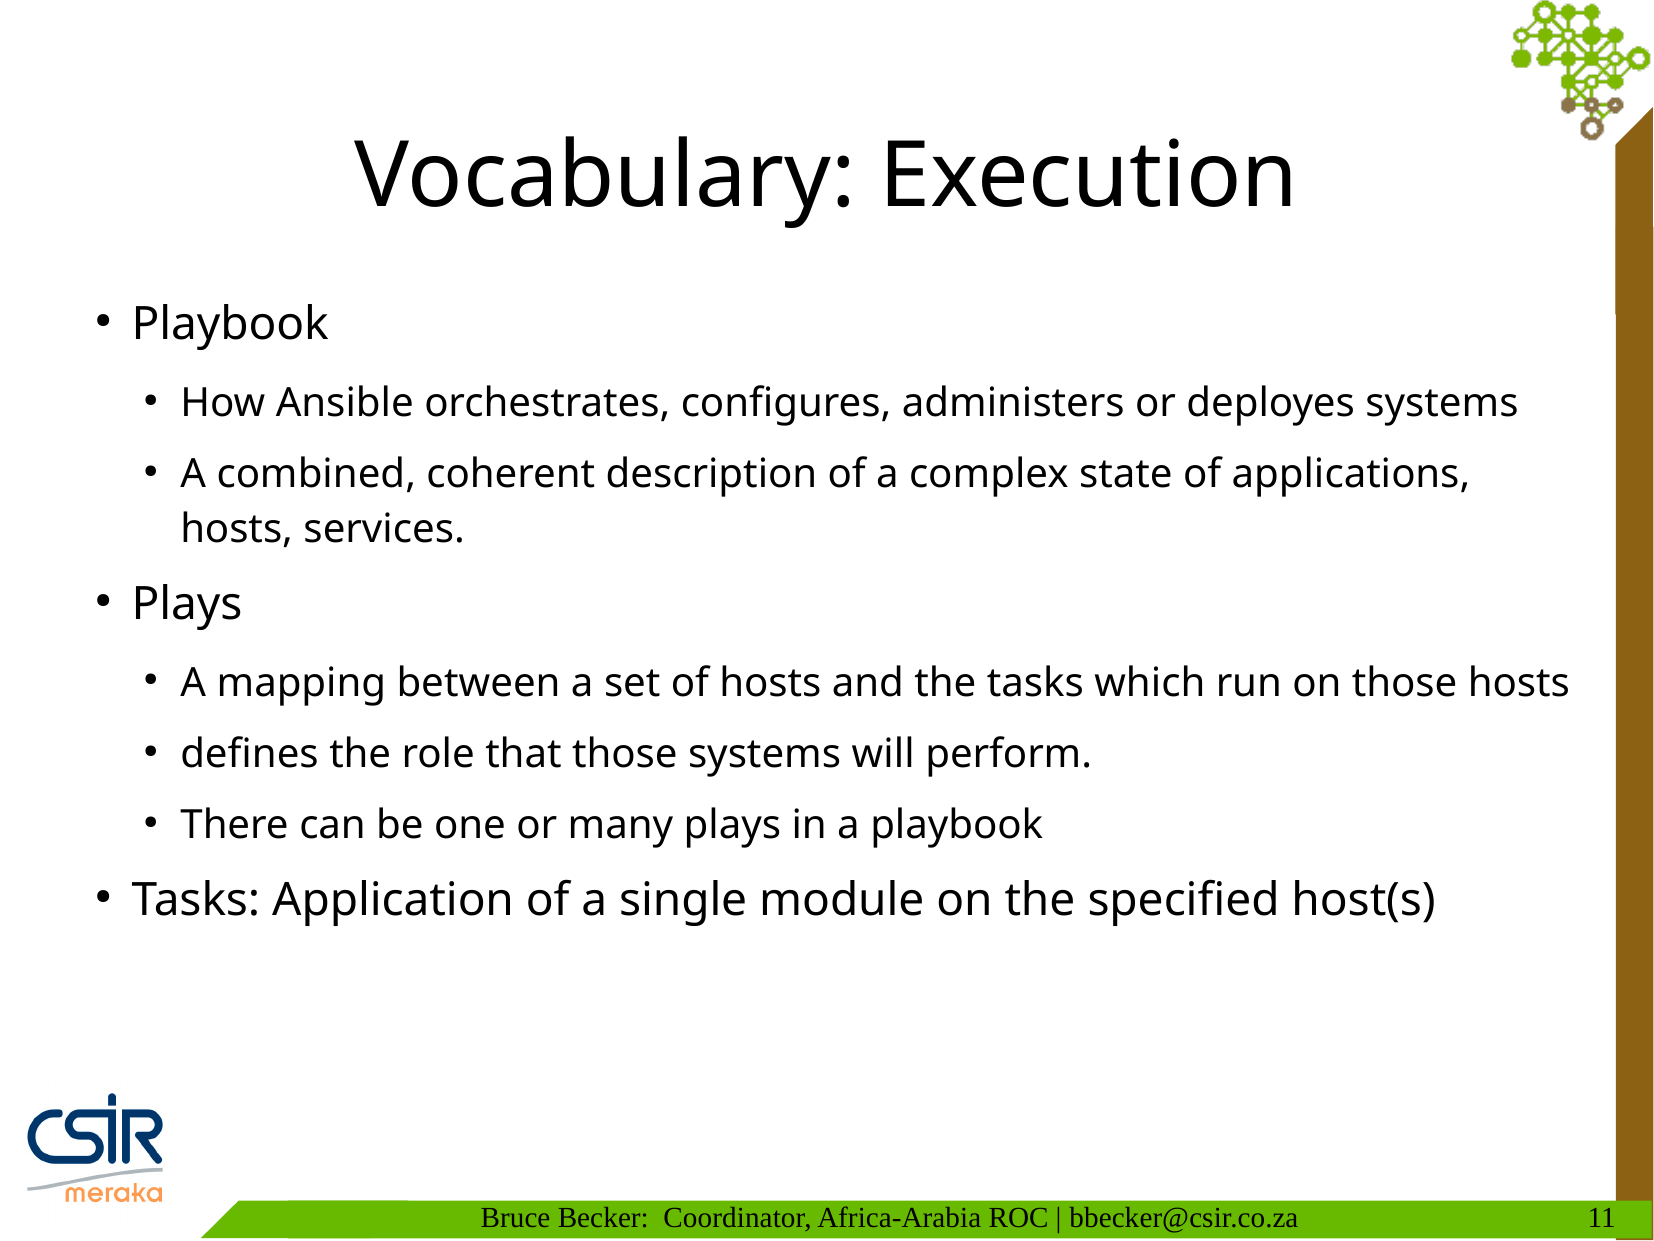

# Vocabulary: Execution
Playbook
How Ansible orchestrates, configures, administers or deployes systems
A combined, coherent description of a complex state of applications, hosts, services.
Plays
A mapping between a set of hosts and the tasks which run on those hosts
defines the role that those systems will perform.
There can be one or many plays in a playbook
Tasks: Application of a single module on the specified host(s)
11